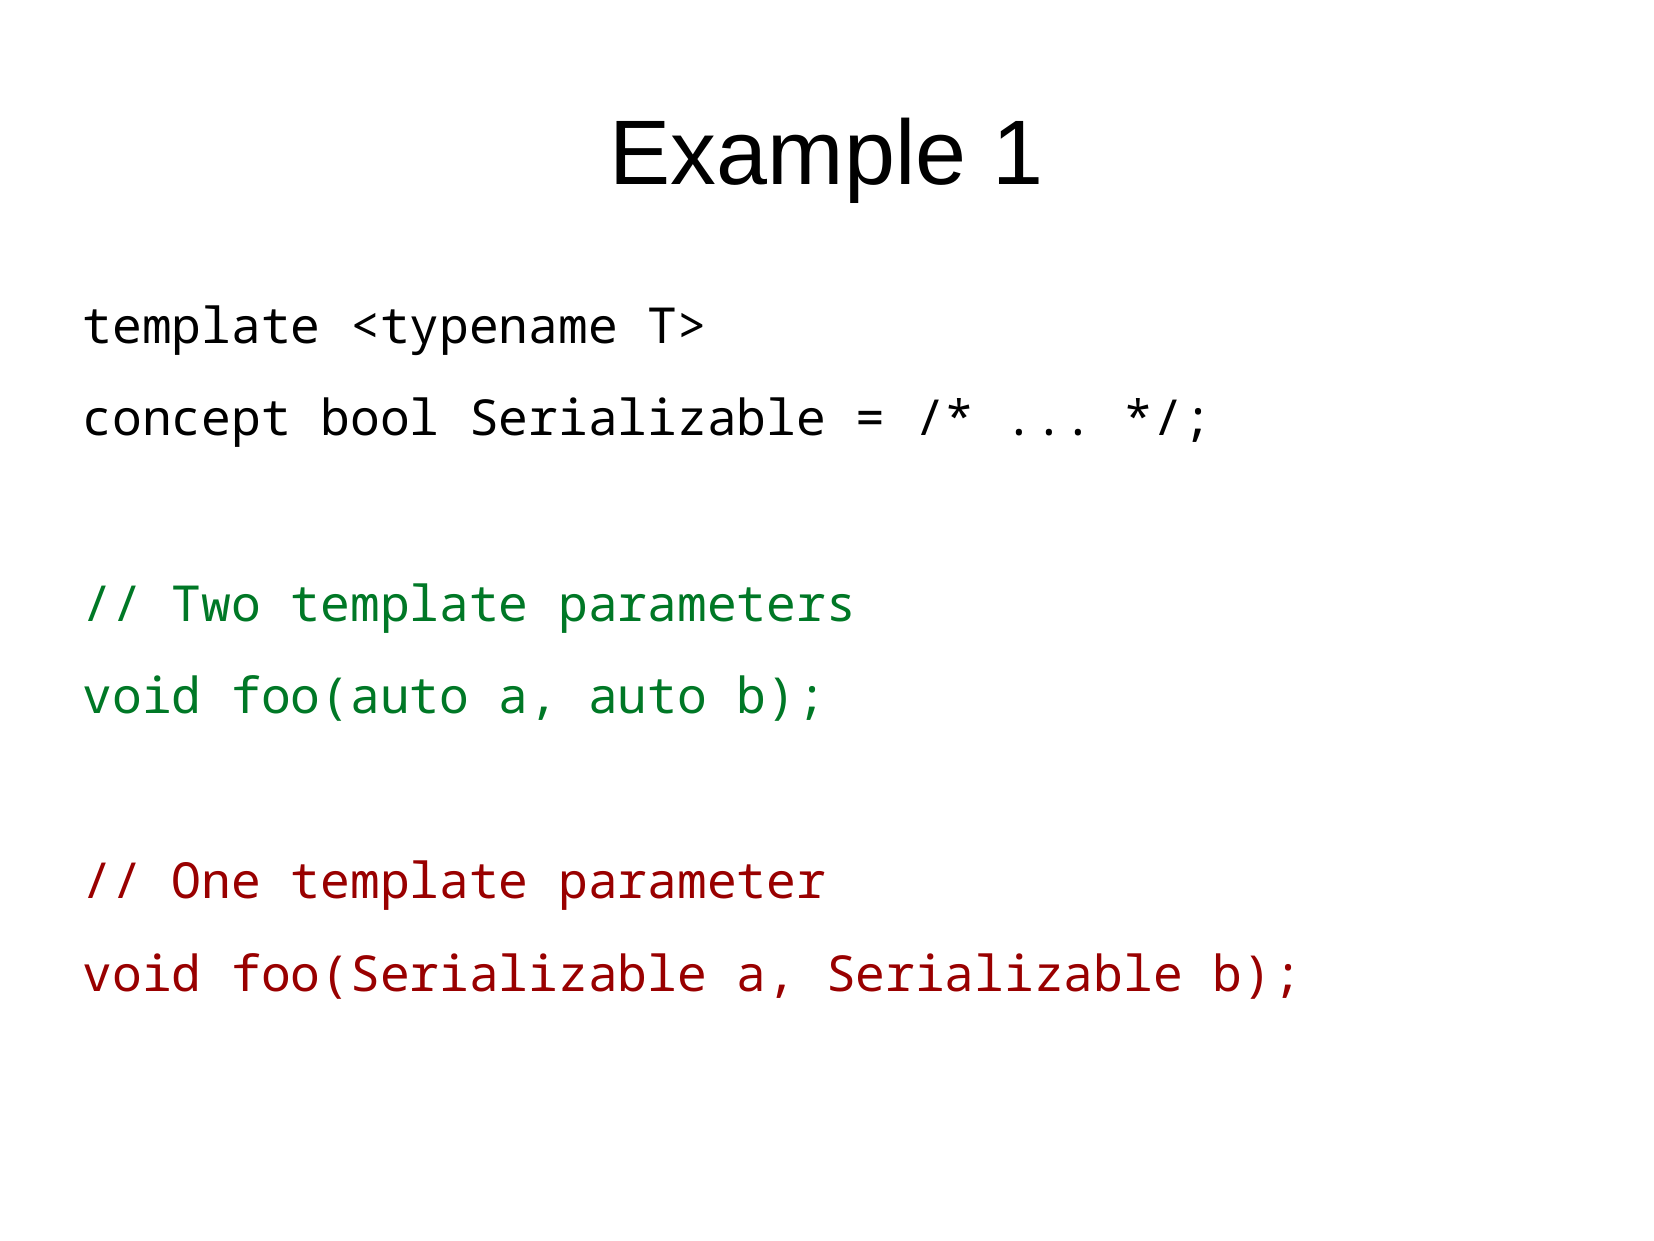

# Example 1
template <typename T>
concept bool Serializable = /* ... */;
// Two template parameters
void foo(auto a, auto b);
// One template parameter
void foo(Serializable a, Serializable b);